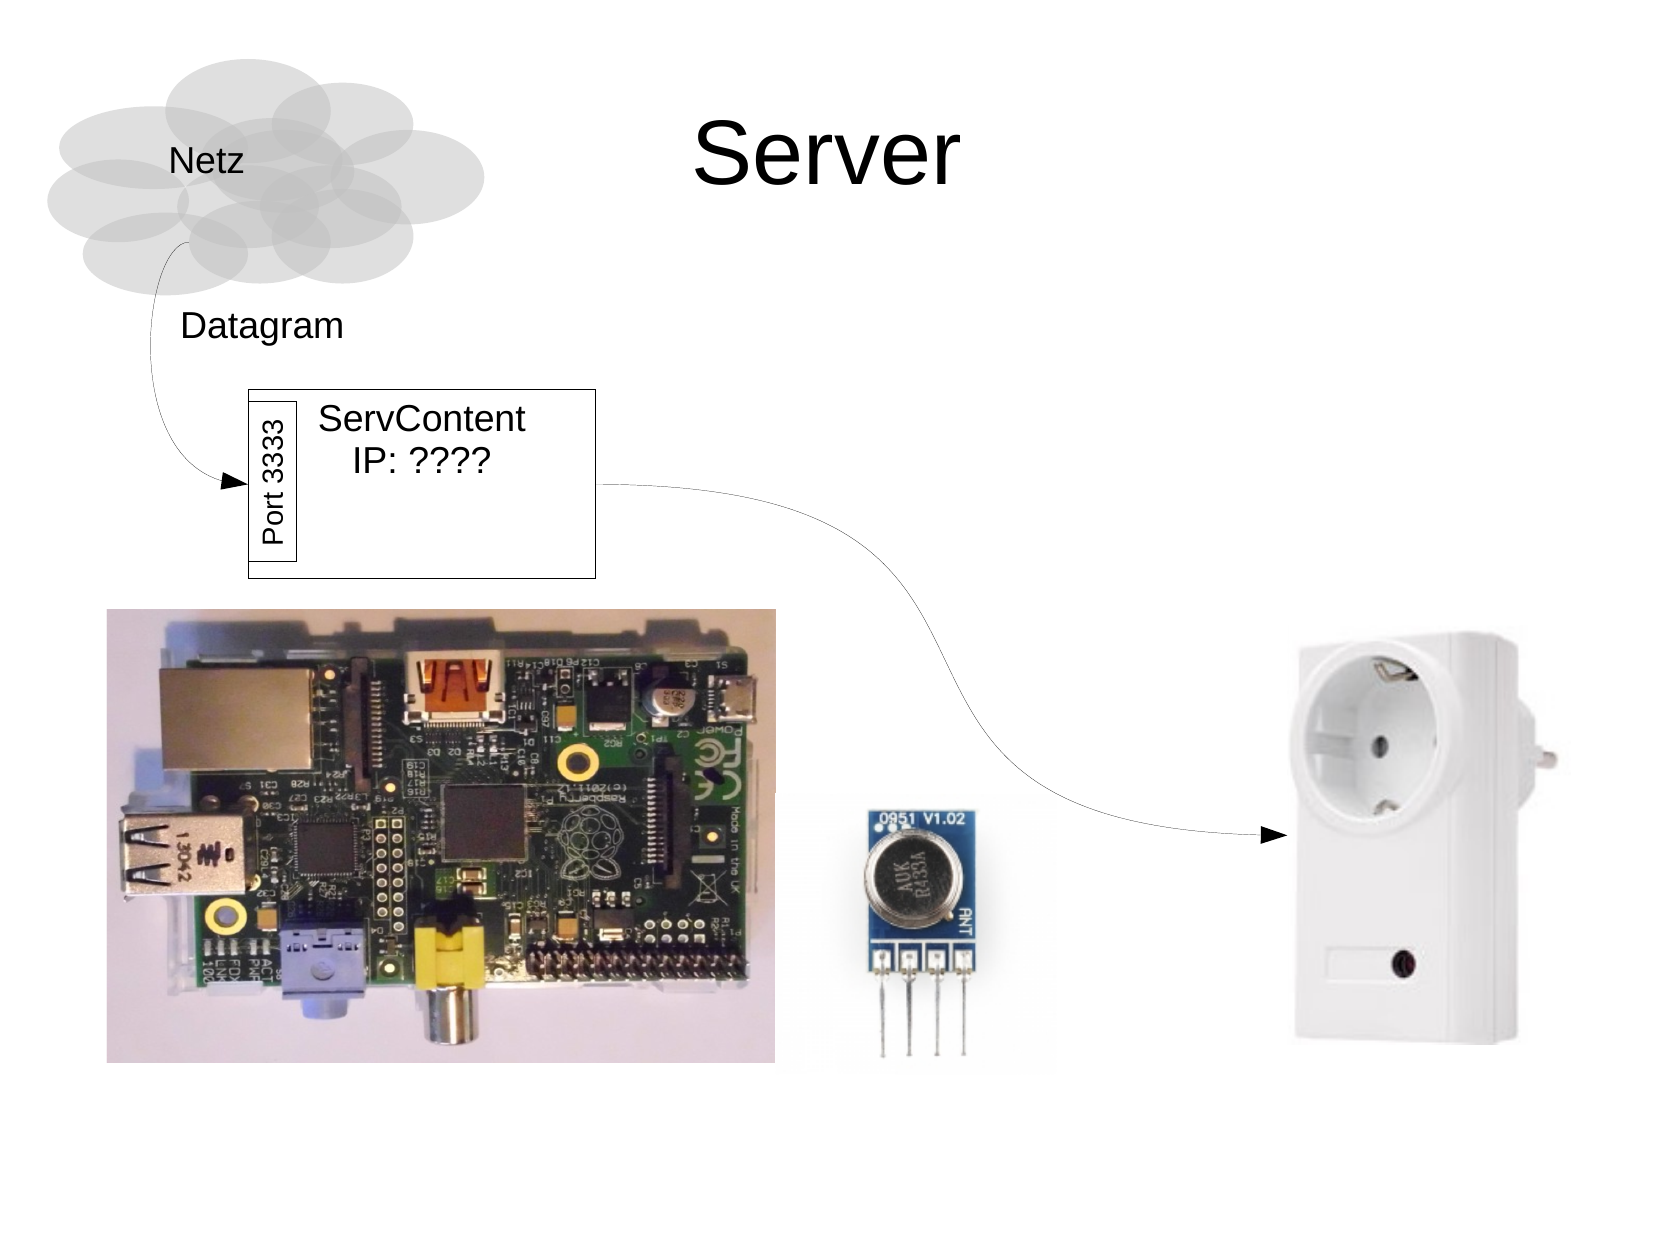

# Server
Netz
Datagram
ServContent
IP: ????
Port 3333